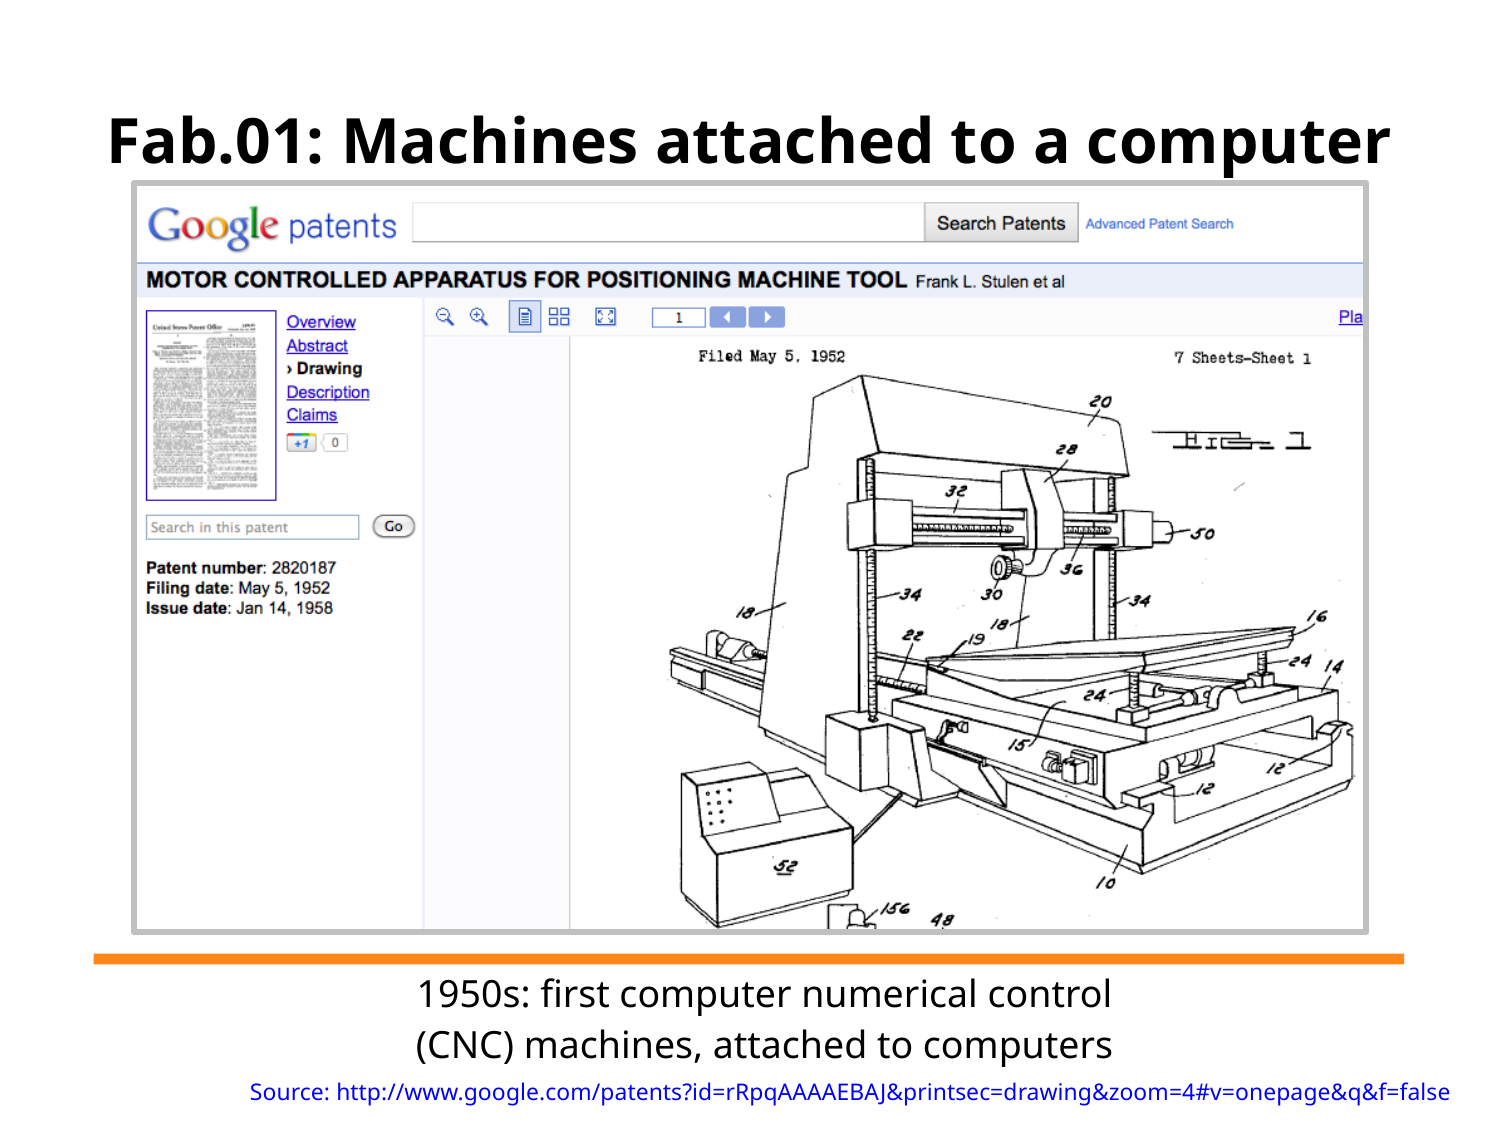

# Fab.01: Machines attached to a computer
1950s: first computer numerical control (CNC) machines, attached to computers
Source: http://www.google.com/patents?id=rRpqAAAAEBAJ&printsec=drawing&zoom=4#v=onepage&q&f=false